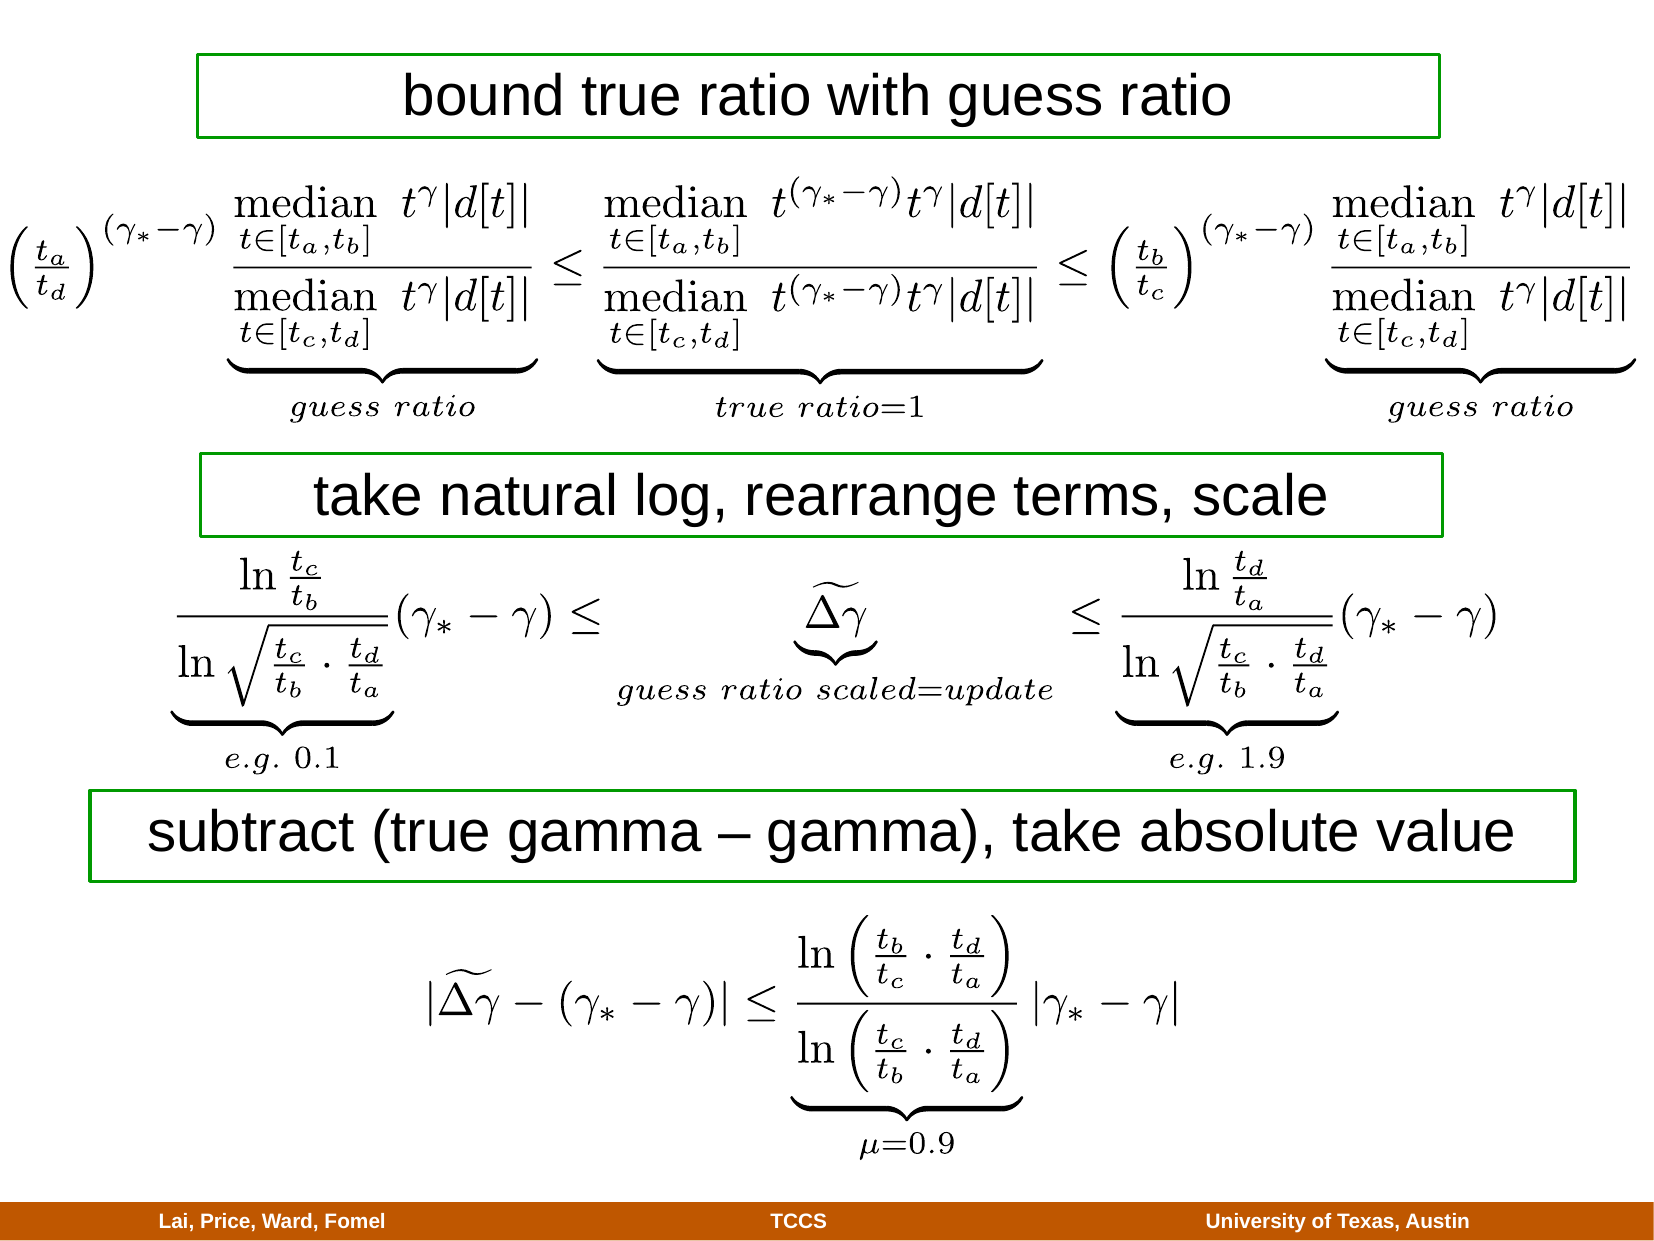

bound true ratio with guess ratio
take natural log, rearrange terms, scale
subtract (true gamma – gamma), take absolute value